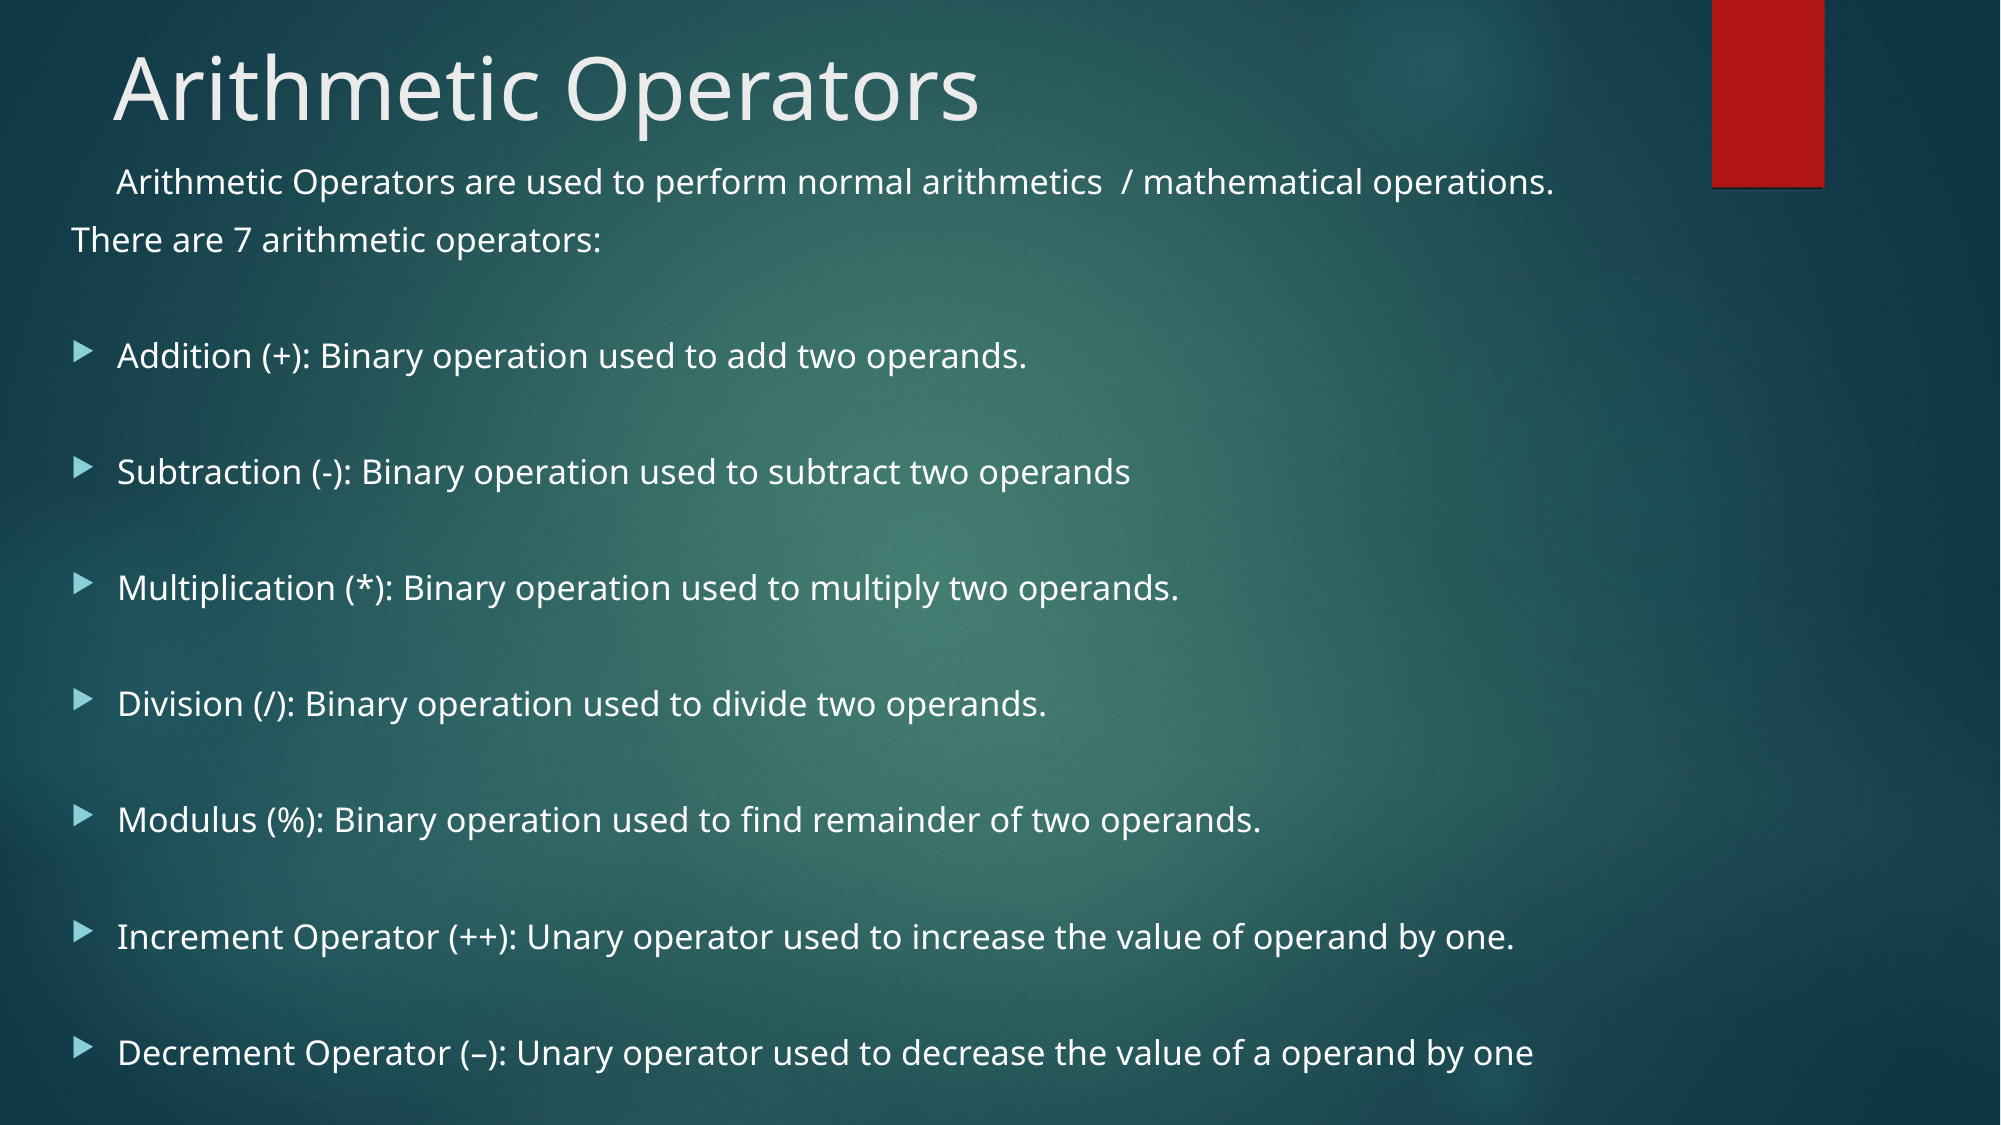

# Arithmetic Operators
     Arithmetic Operators are used to perform normal arithmetics  / mathematical operations.
There are 7 arithmetic operators:
Addition (+): Binary operation used to add two operands.
Subtraction (-): Binary operation used to subtract two operands
Multiplication (*): Binary operation used to multiply two operands.
Division (/): Binary operation used to divide two operands.
Modulus (%): Binary operation used to find remainder of two operands.
Increment Operator (++): Unary operator used to increase the value of operand by one.
Decrement Operator (–): Unary operator used to decrease the value of a operand by one